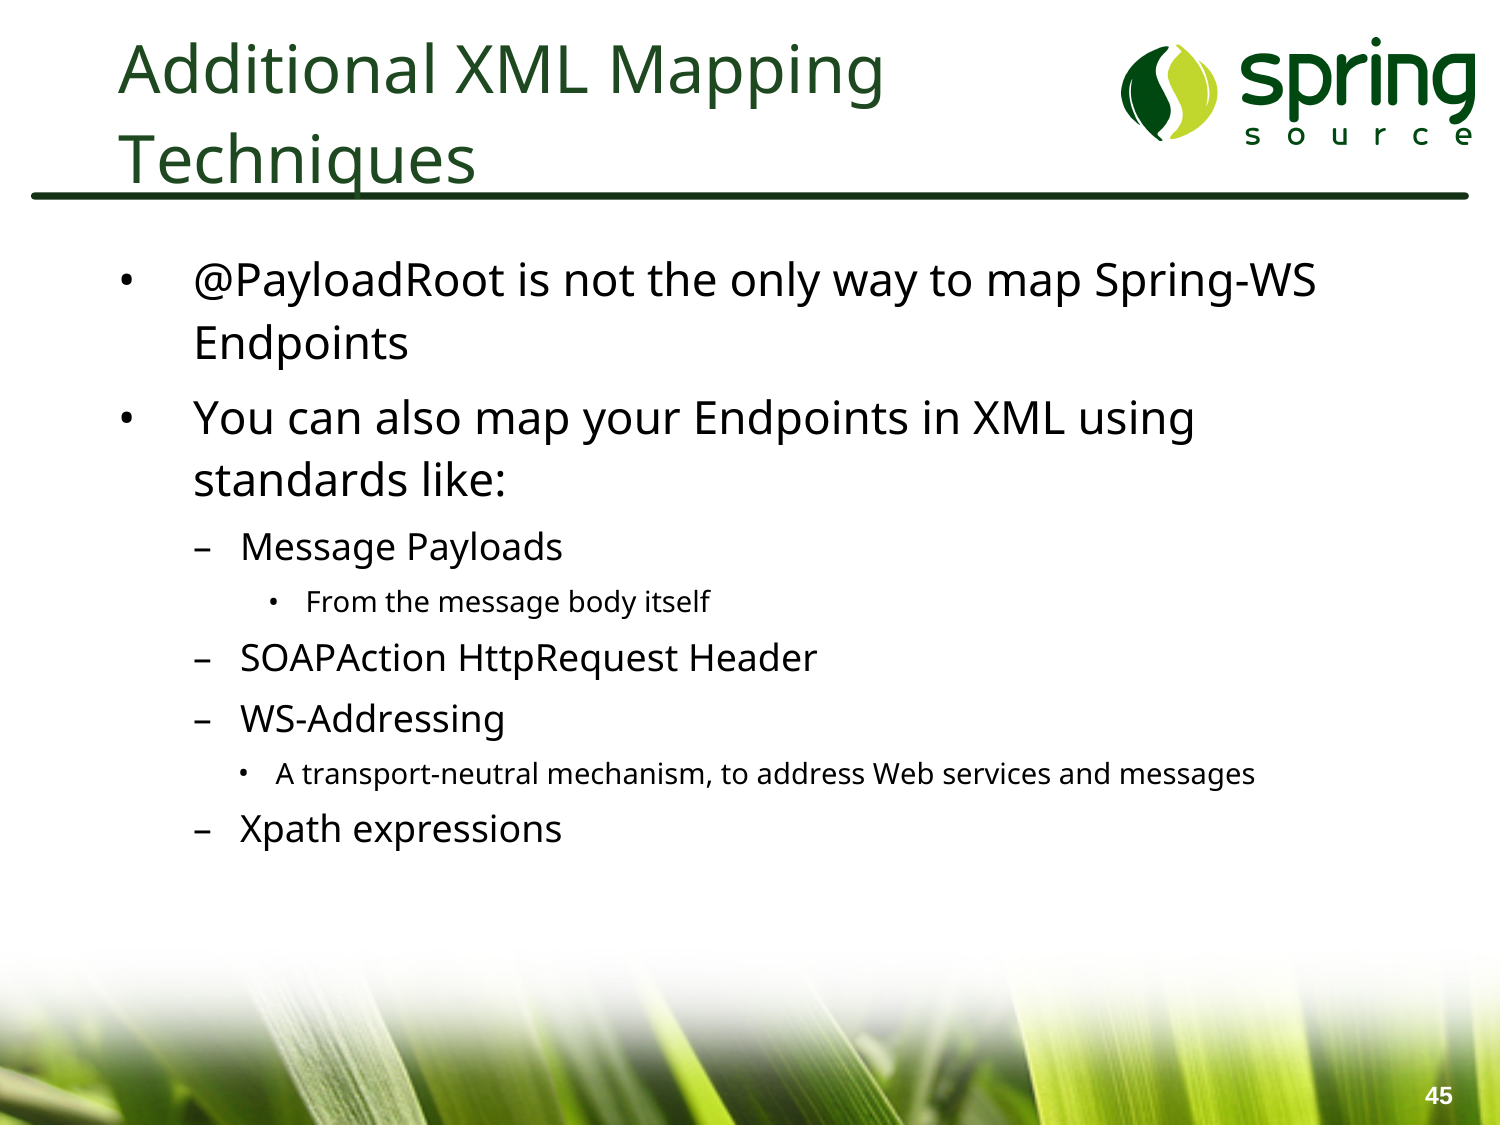

# Additional XML Mapping Techniques
@PayloadRoot is not the only way to map Spring-WS Endpoints
You can also map your Endpoints in XML using standards like:
Message Payloads
From the message body itself
SOAPAction HttpRequest Header
WS-Addressing
A transport-neutral mechanism, to address Web services and messages
Xpath expressions